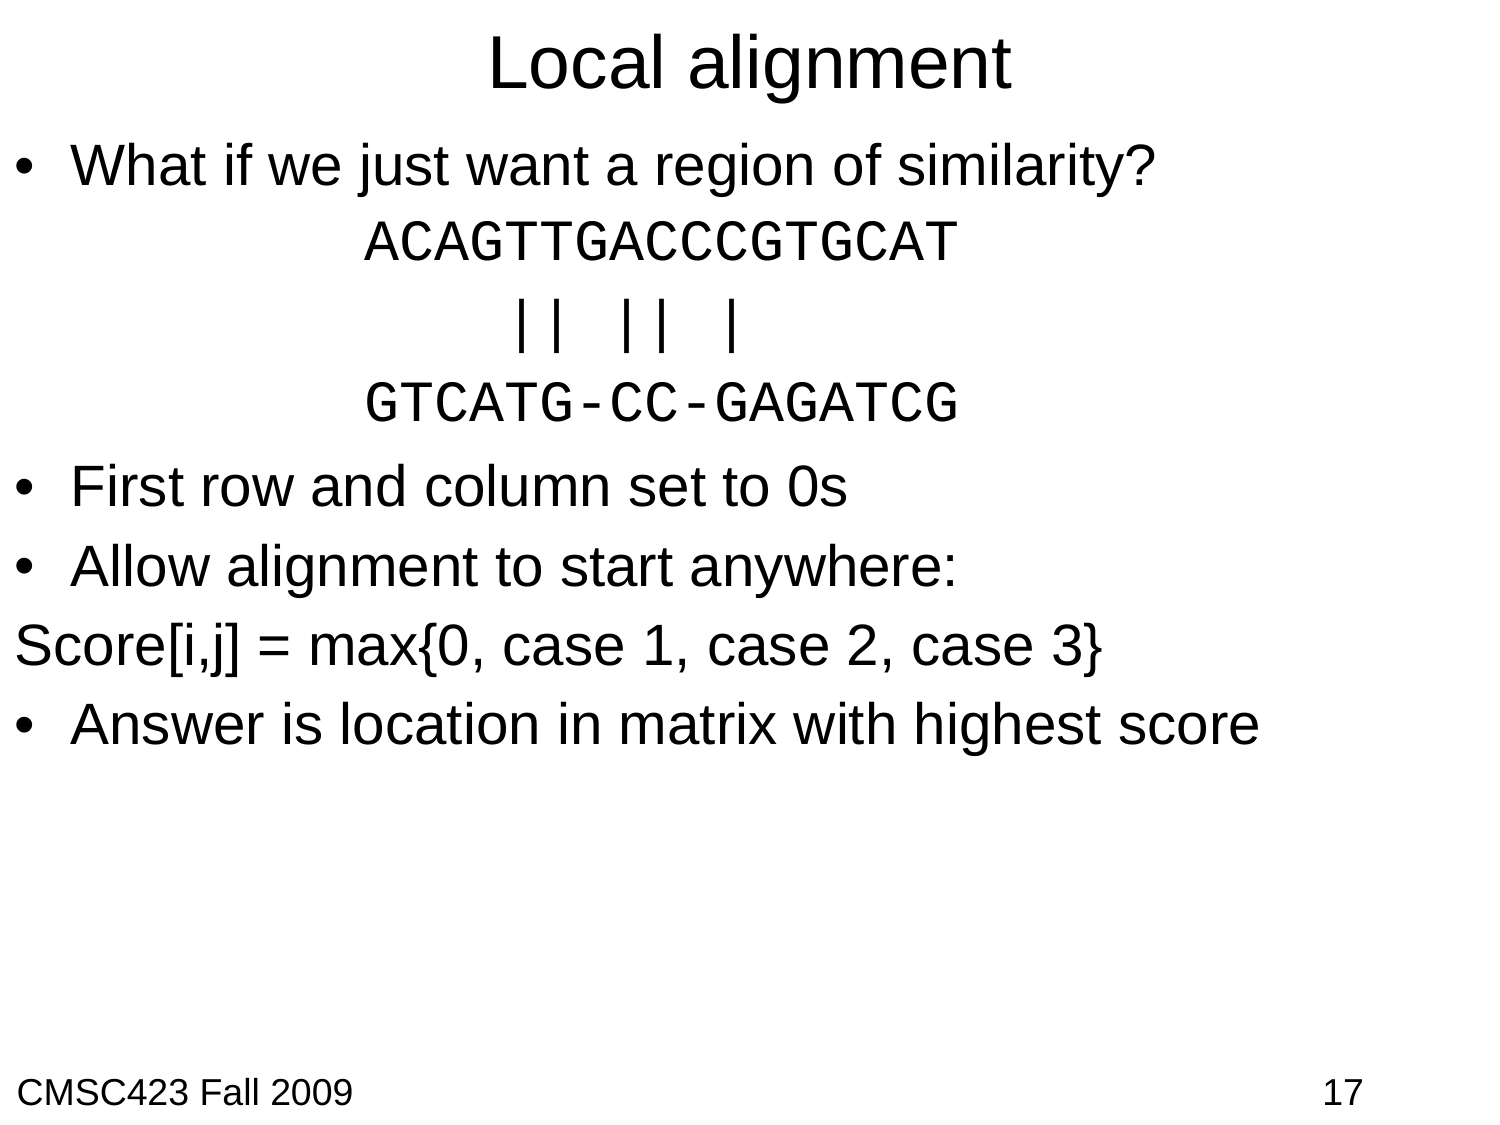

# Local alignment
What if we just want a region of similarity?
 ACAGTTGACCCGTGCAT
 || || |
 GTCATG-CC-GAGATCG
First row and column set to 0s
Allow alignment to start anywhere:
Score[i,j] = max{0, case 1, case 2, case 3}
Answer is location in matrix with highest score
CMSC423 Fall 2009
17